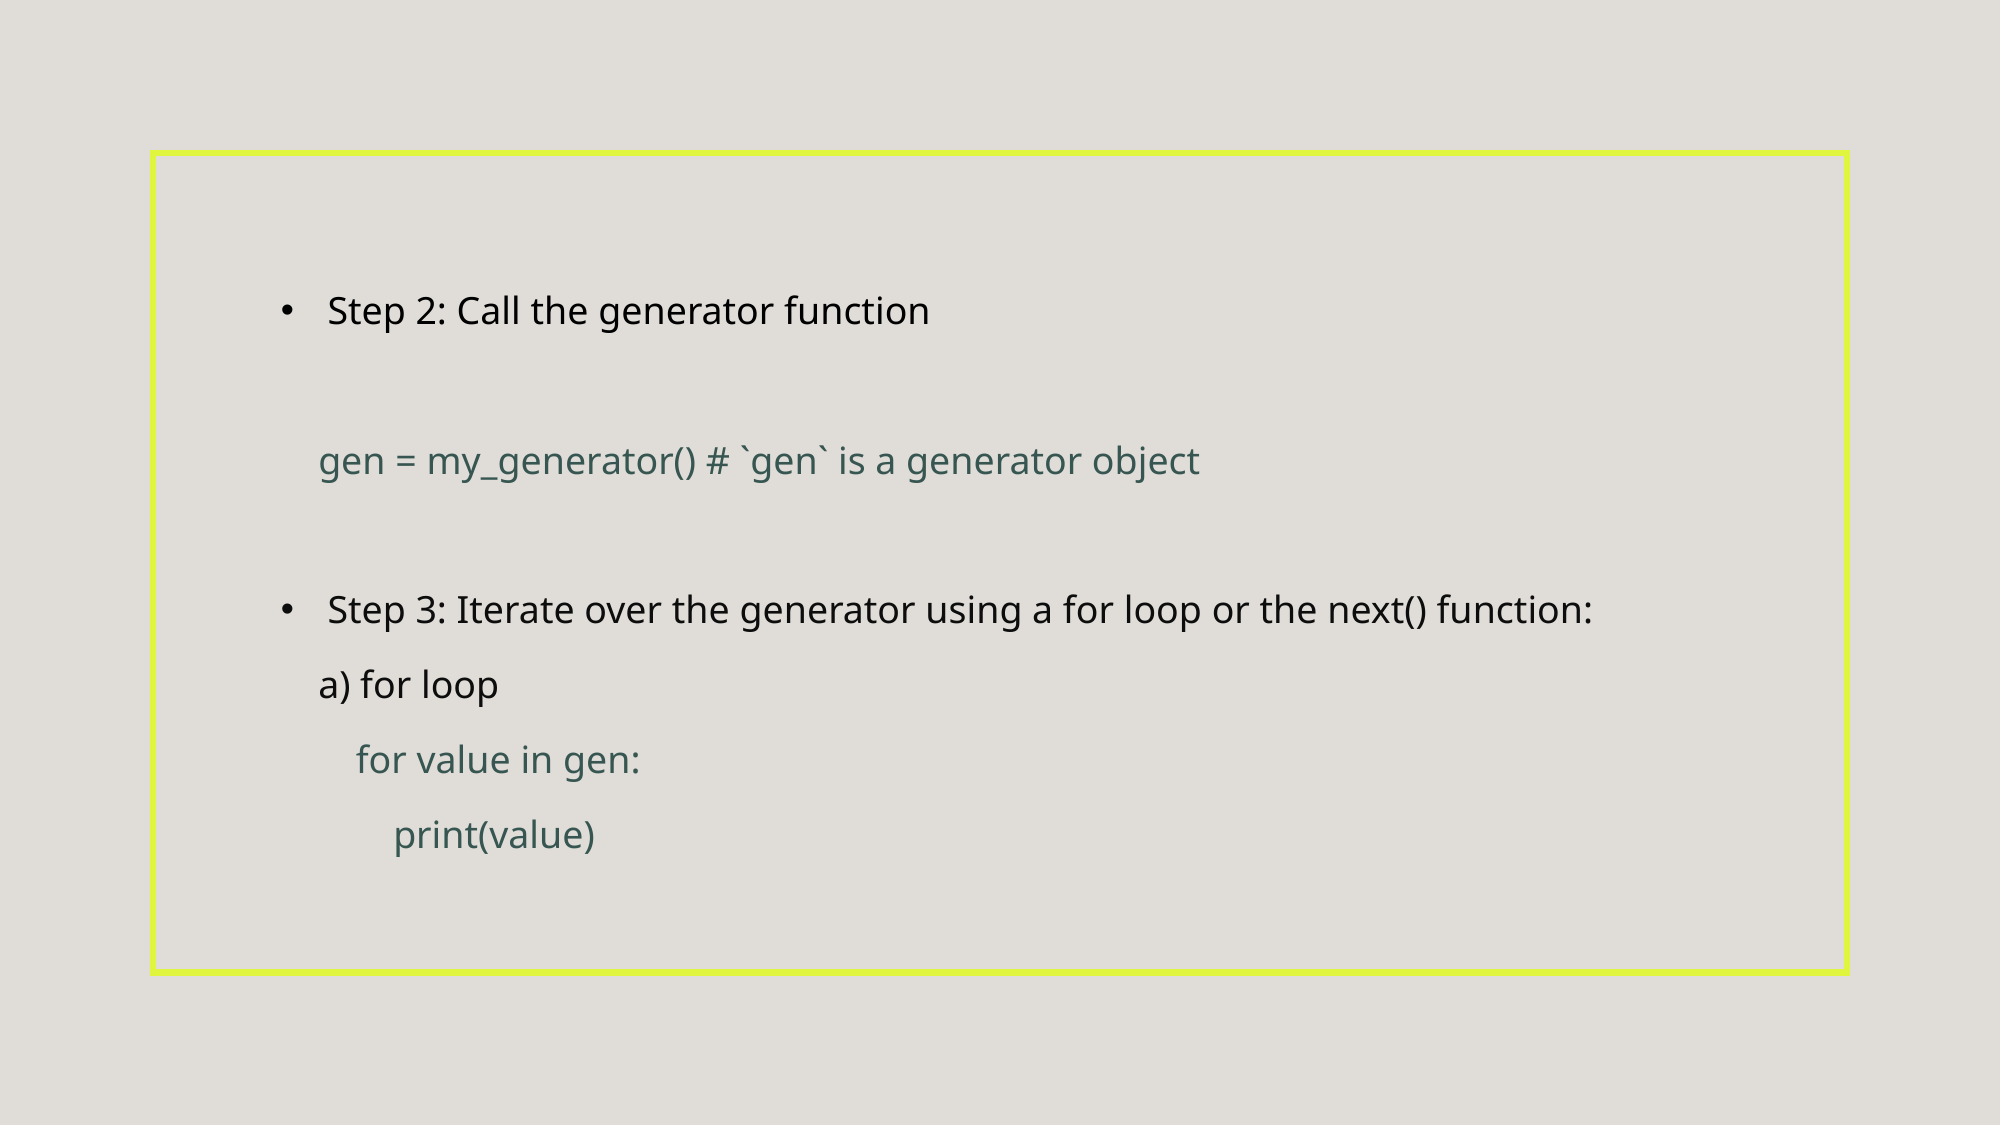

# Step 2: Call the generator function
 gen = my_generator() # `gen` is a generator object
Step 3: Iterate over the generator using a for loop or the next() function:
 a) for loop
  for value in gen:
   print(value)